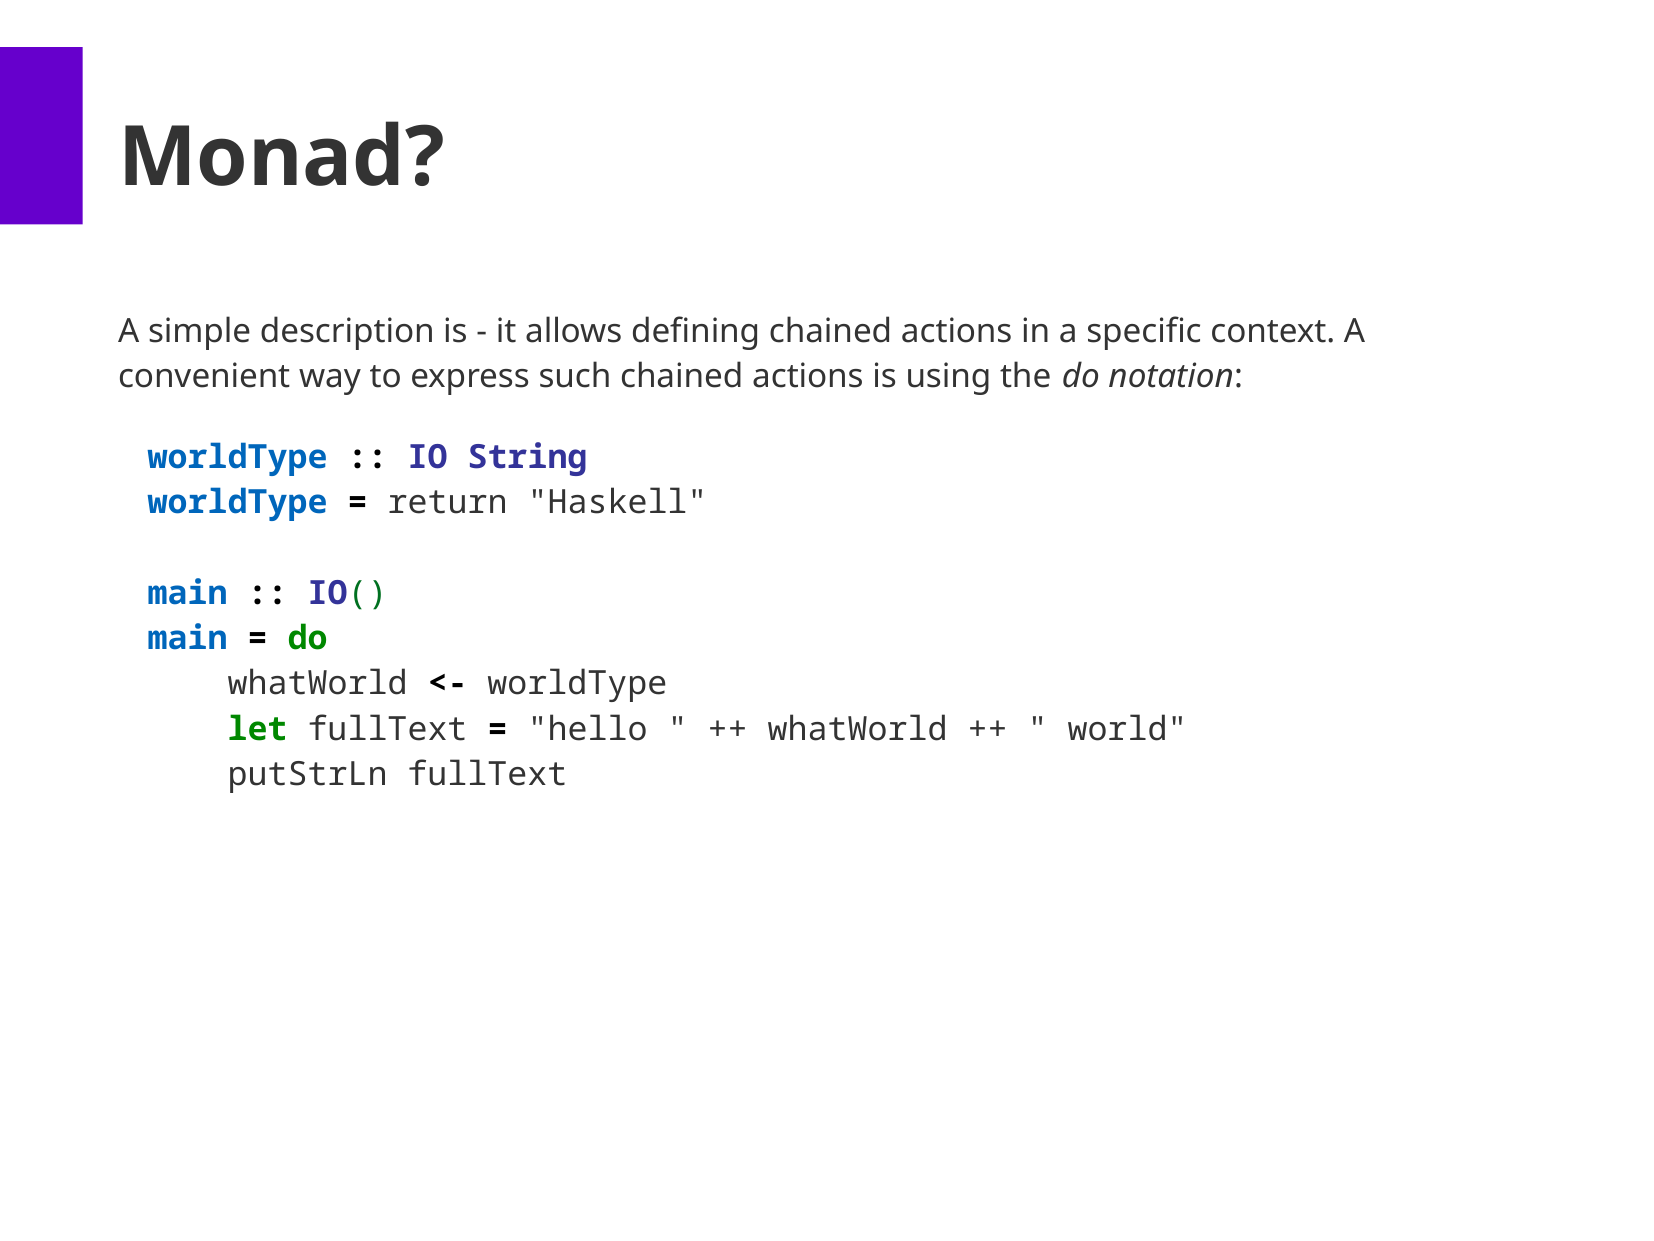

# Monad?
A simple description is - it allows defining chained actions in a specific context. A convenient way to express such chained actions is using the do notation:
worldType :: IO String
worldType = return "Haskell"
main :: IO()
main = do
 whatWorld <- worldType
 let fullText = "hello " ++ whatWorld ++ " world"
 putStrLn fullText